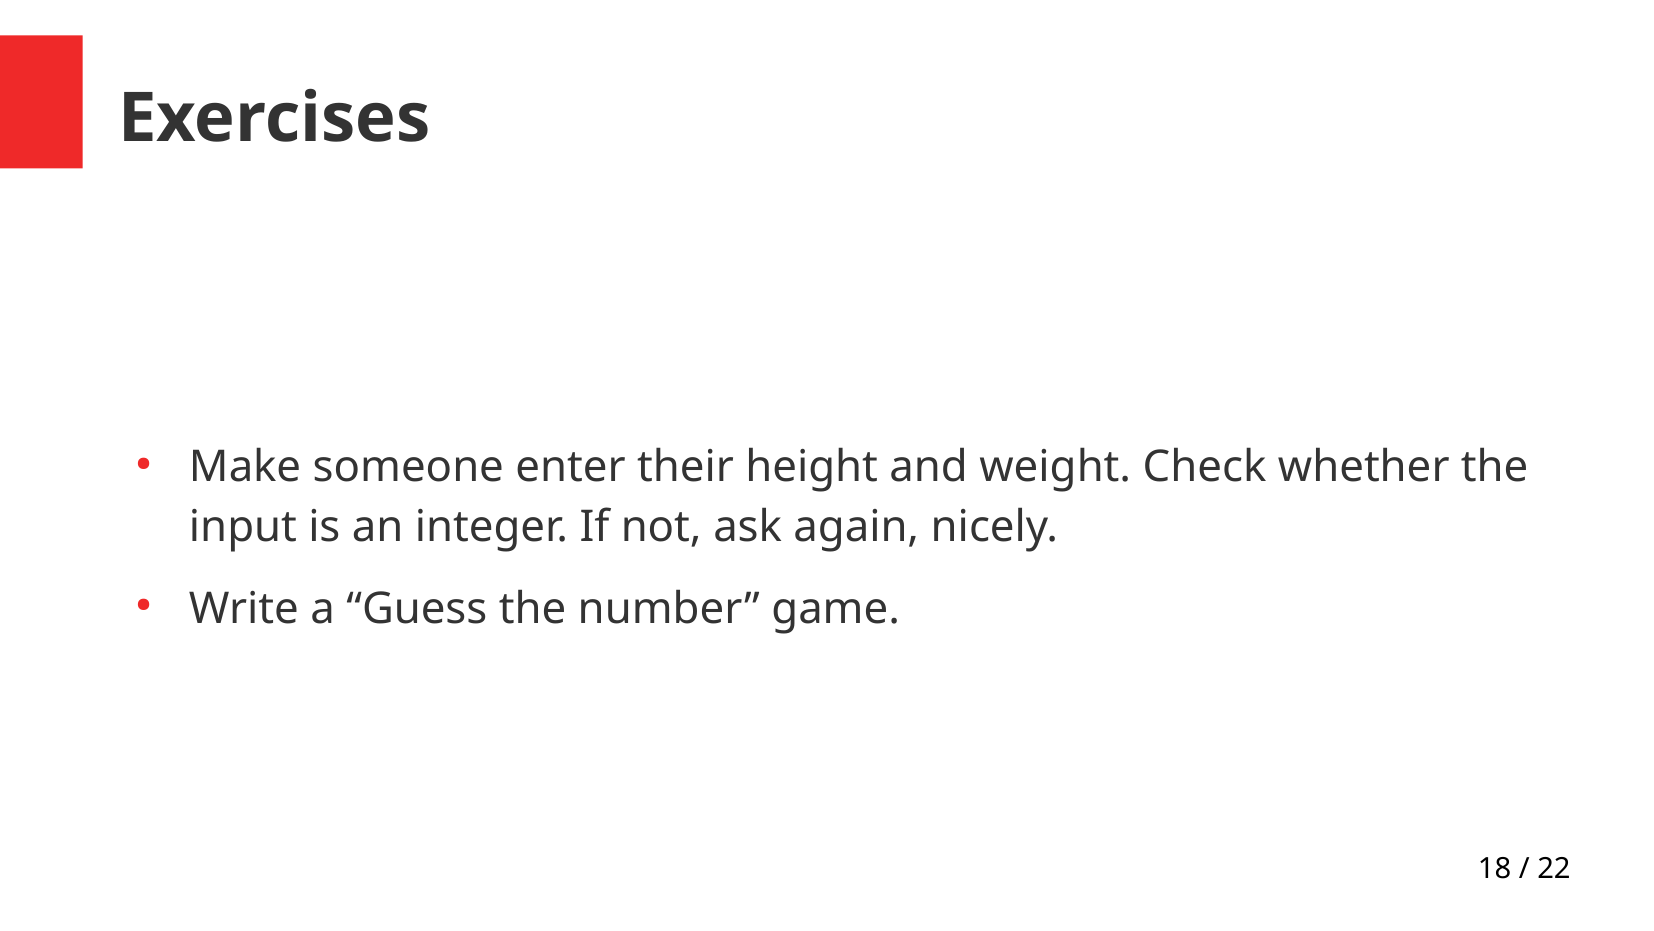

# Exercises
Make someone enter their height and weight. Check whether the input is an integer. If not, ask again, nicely.
Write a “Guess the number” game.
18